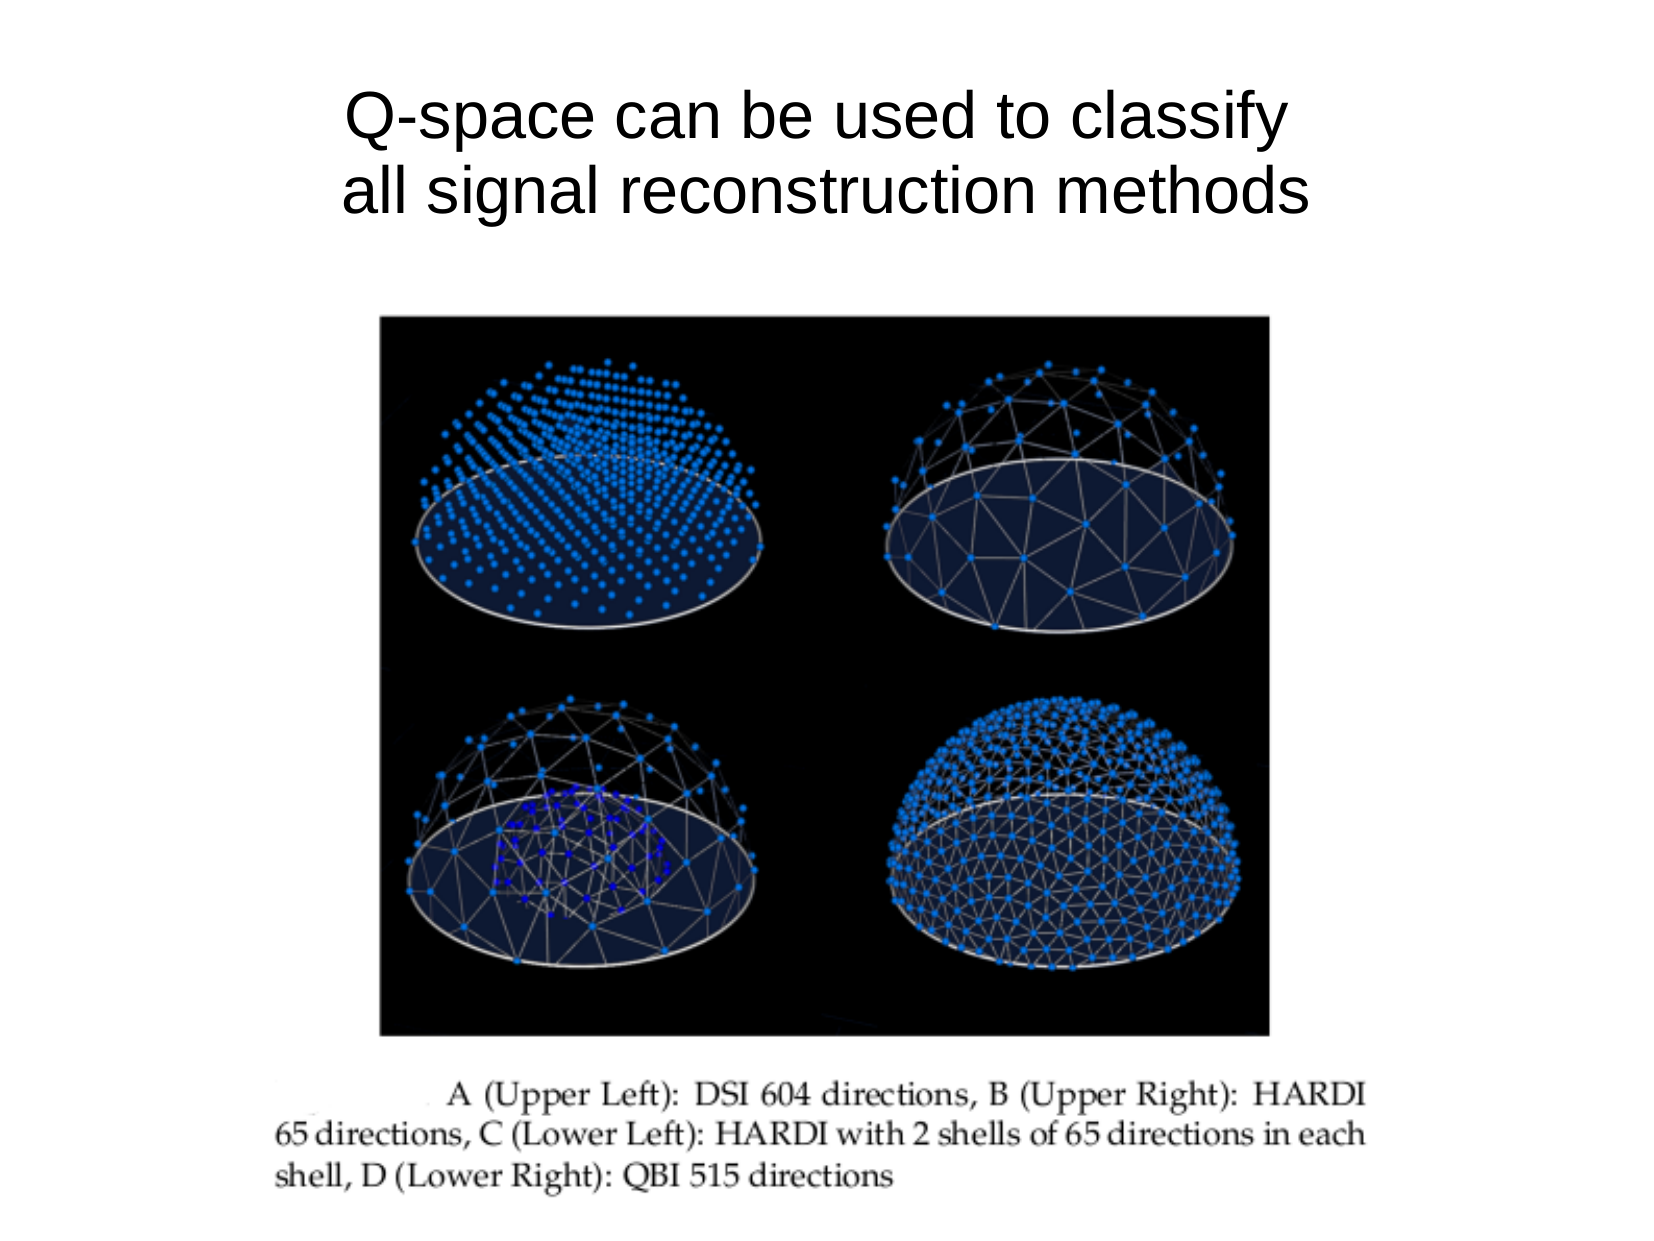

# Q-space can be used to classify all signal reconstruction methods